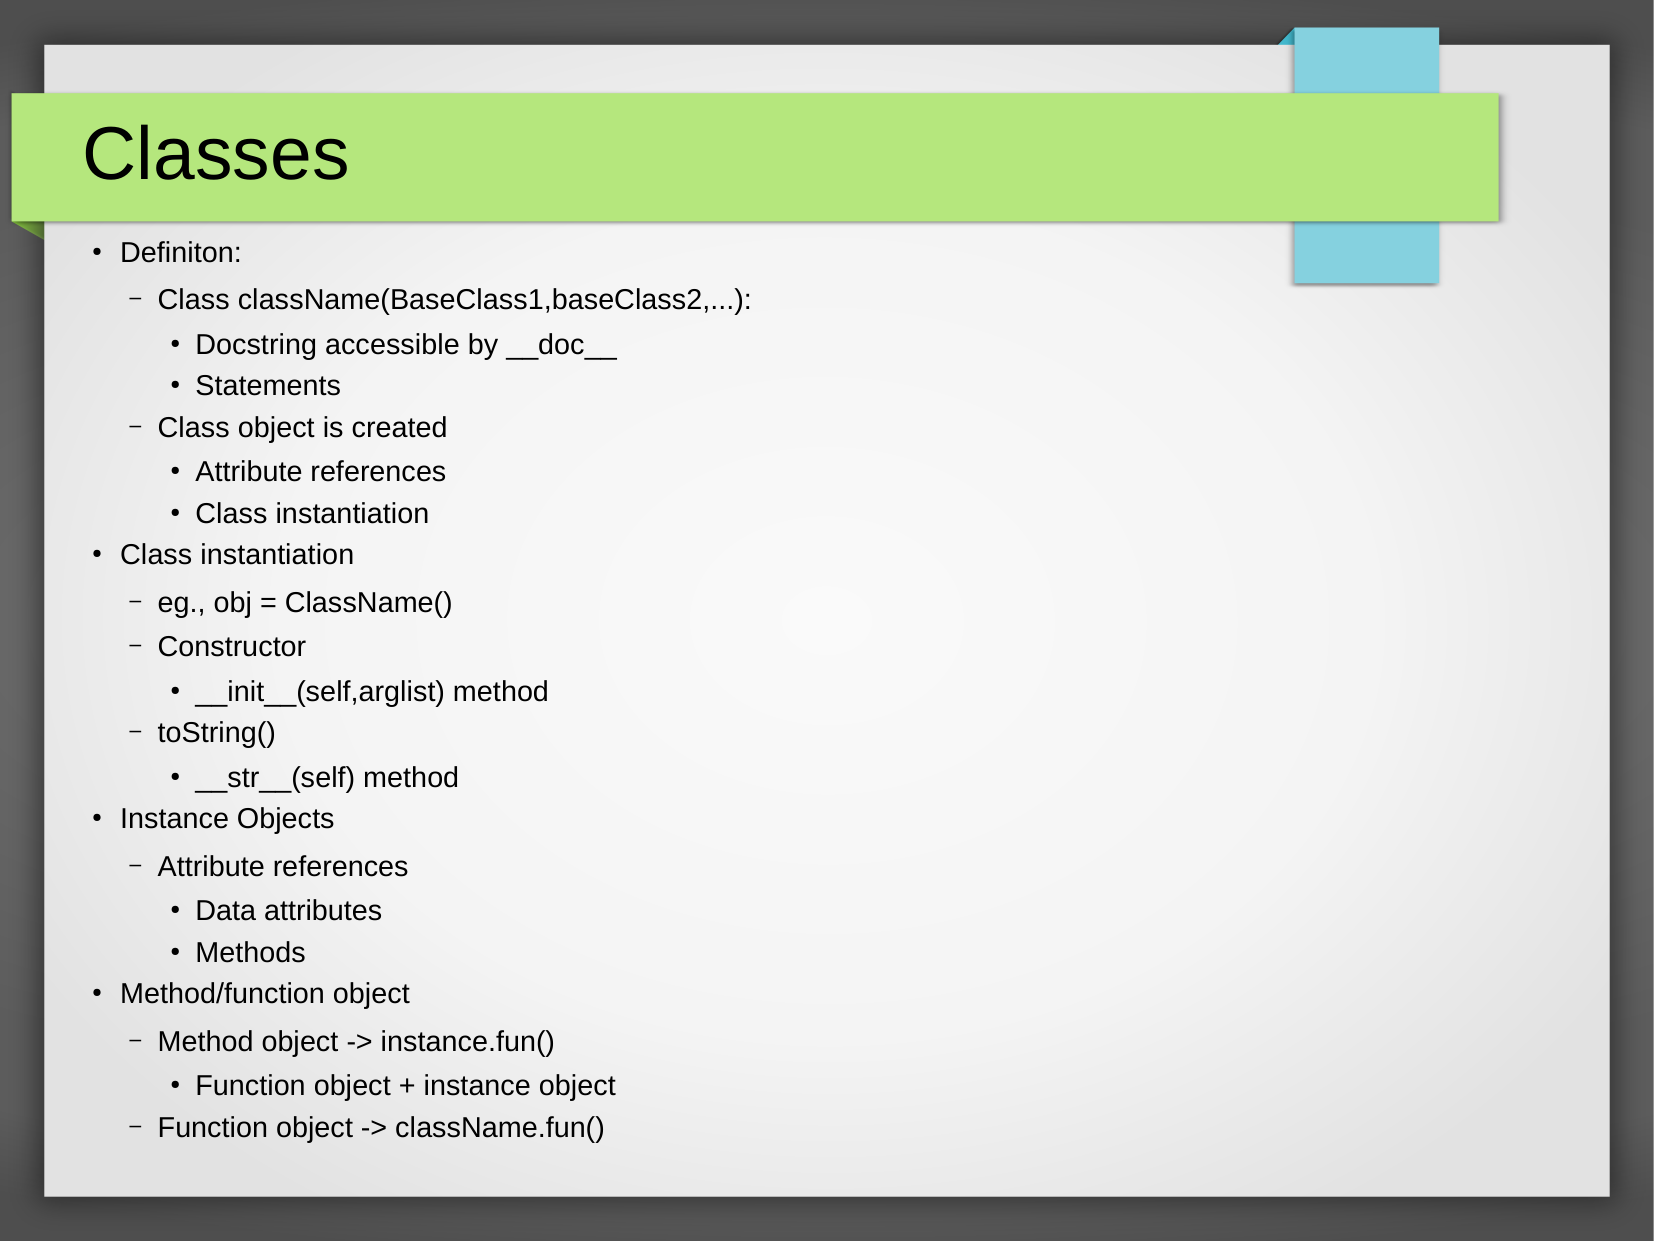

# Classes
Definiton:
Class className(BaseClass1,baseClass2,...):
Docstring accessible by __doc__
Statements
Class object is created
Attribute references
Class instantiation
Class instantiation
eg., obj = ClassName()
Constructor
__init__(self,arglist) method
toString()
__str__(self) method
Instance Objects
Attribute references
Data attributes
Methods
Method/function object
Method object -> instance.fun()
Function object + instance object
Function object -> className.fun()